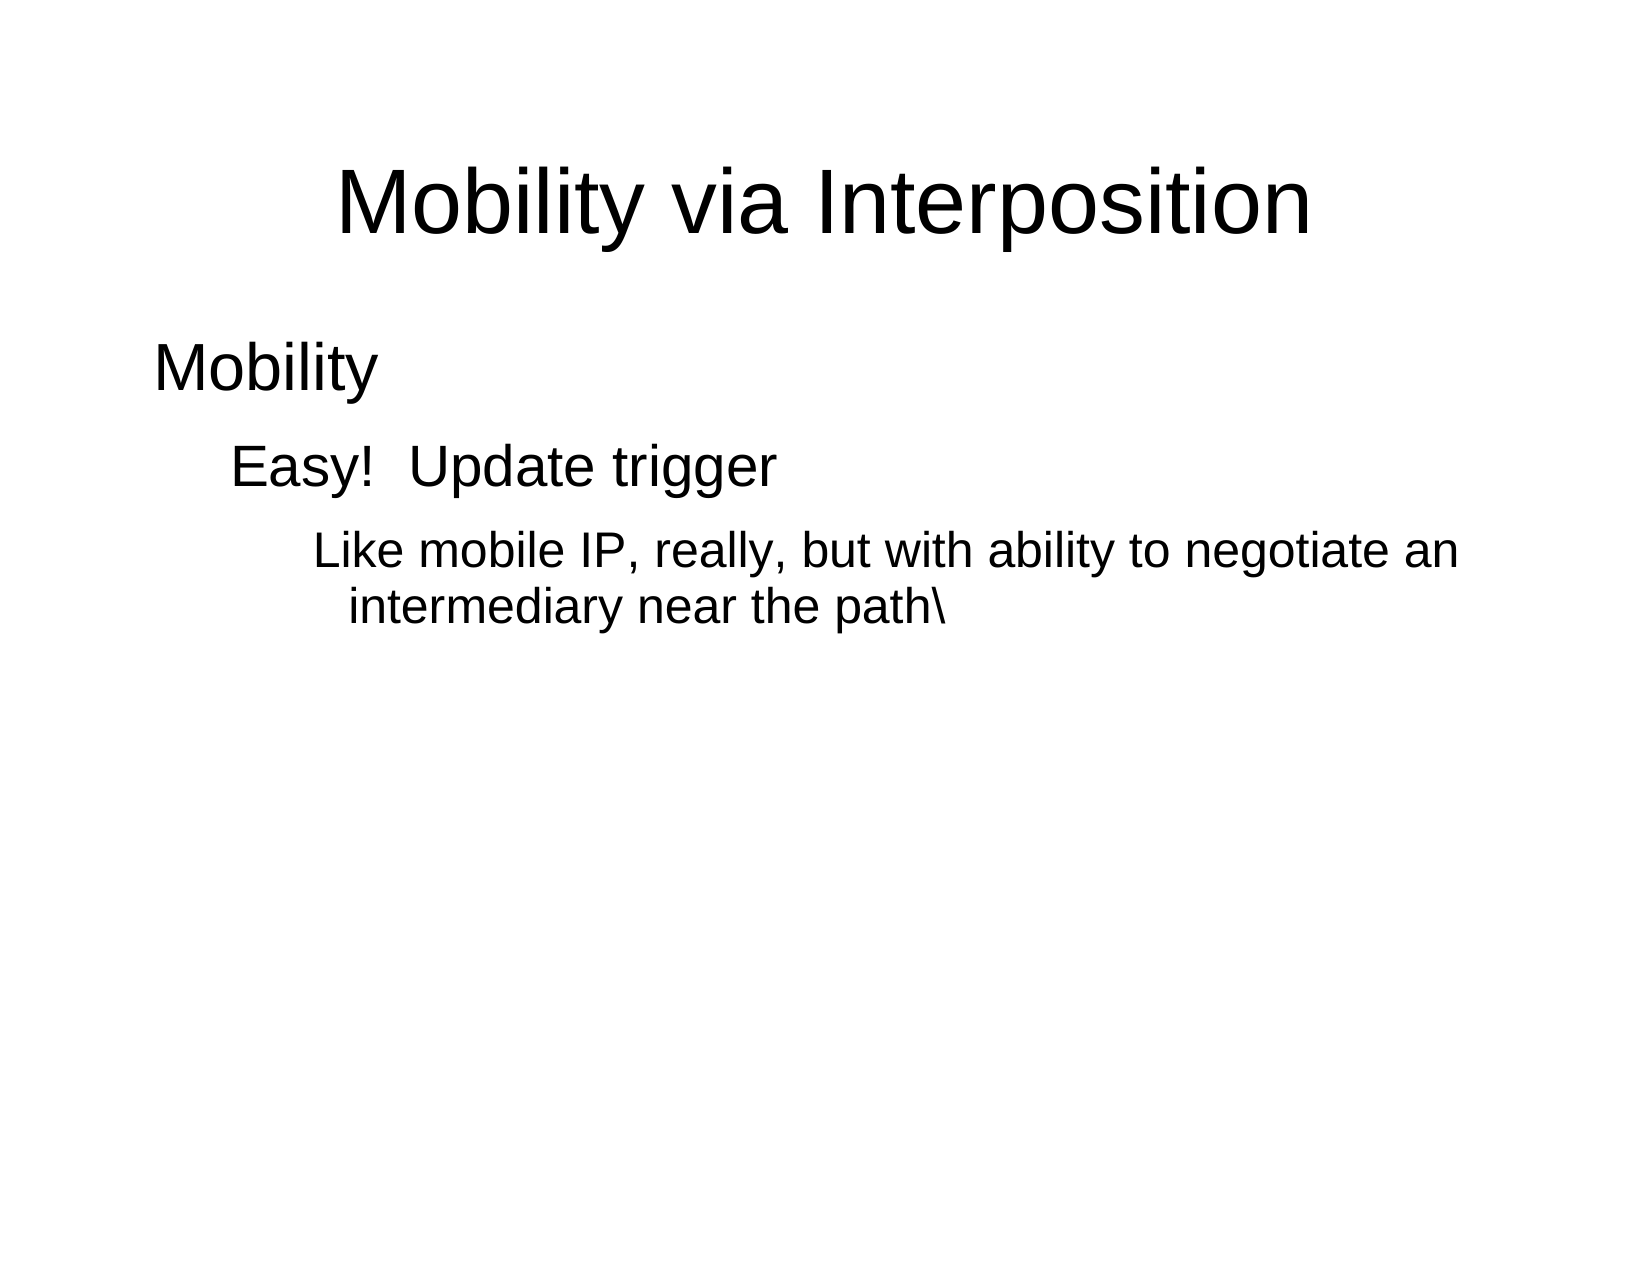

# Mobility via Interposition
Mobility
Easy! Update trigger
Like mobile IP, really, but with ability to negotiate an intermediary near the path\